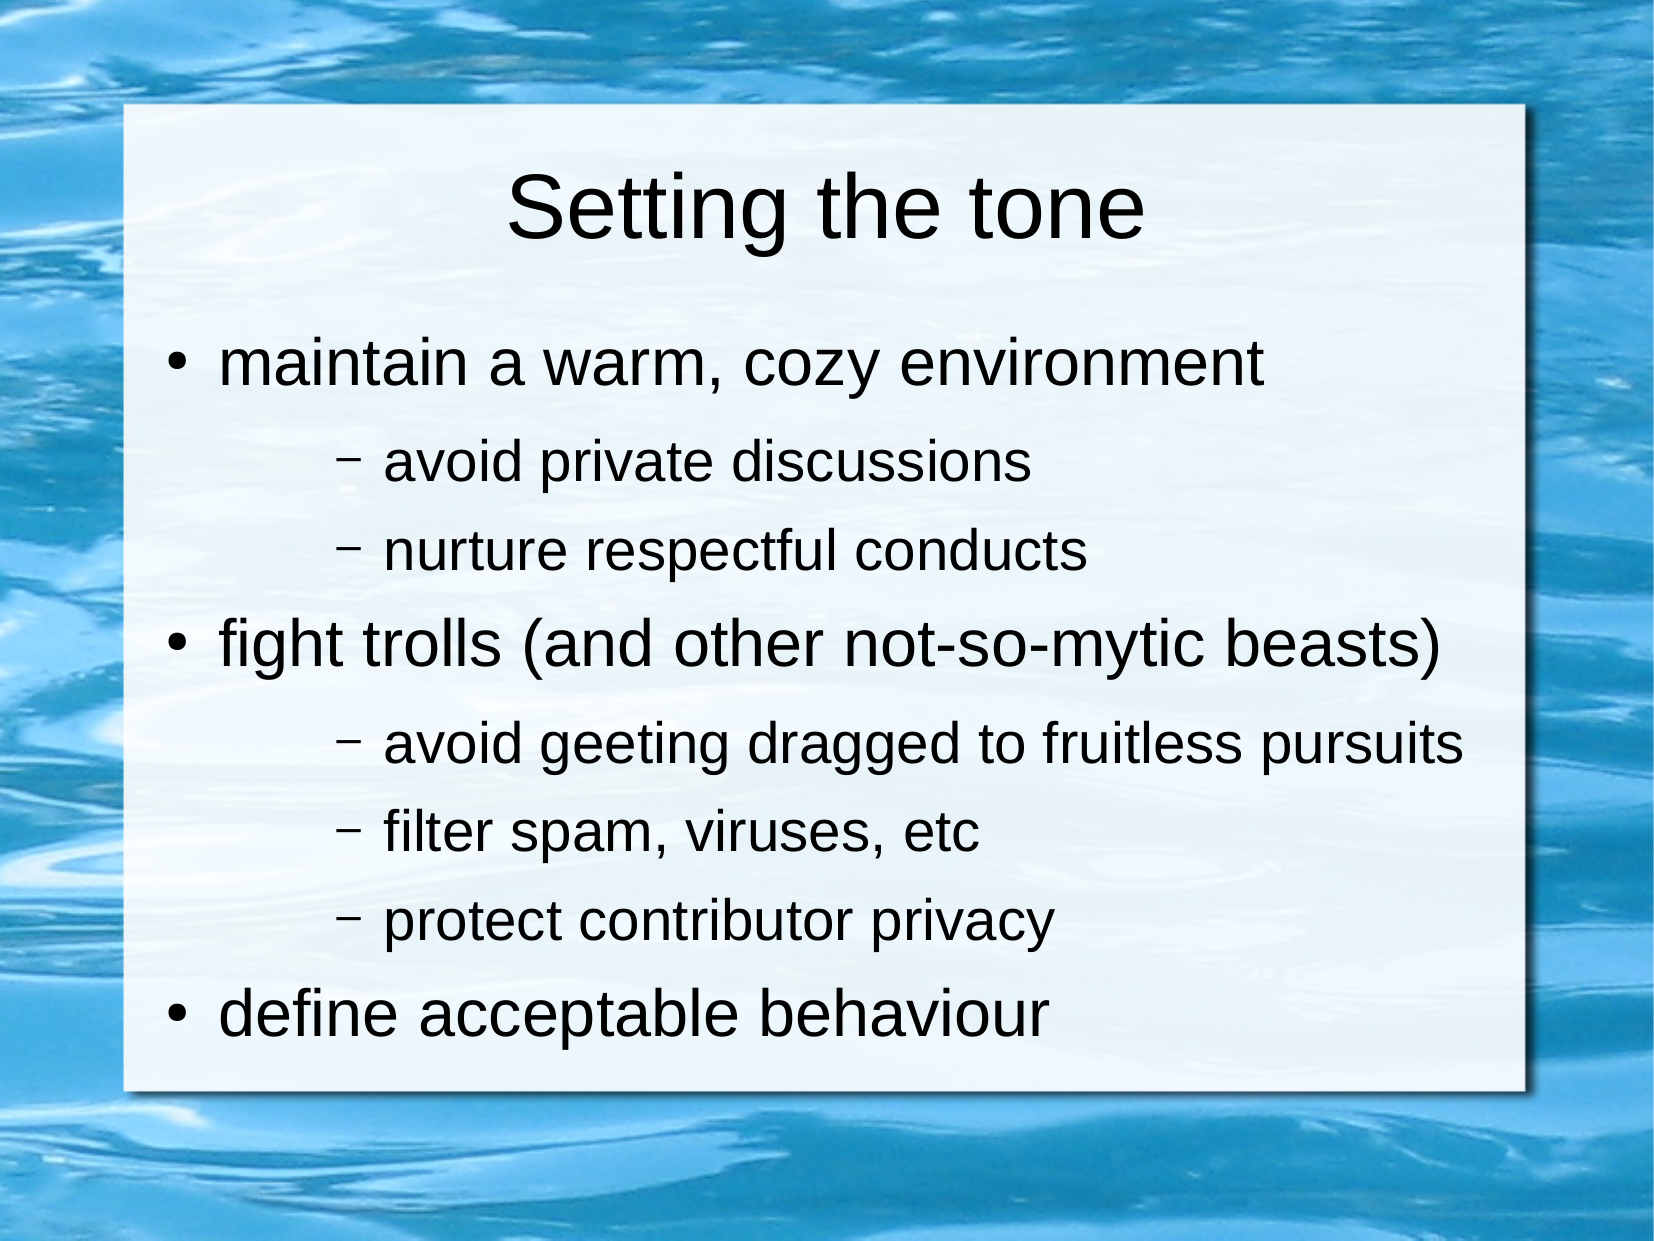

# Setting the tone
maintain a warm, cozy environment
avoid private discussions
nurture respectful conducts
fight trolls (and other not-so-mytic beasts)
avoid geeting dragged to fruitless pursuits
filter spam, viruses, etc
protect contributor privacy
define acceptable behaviour